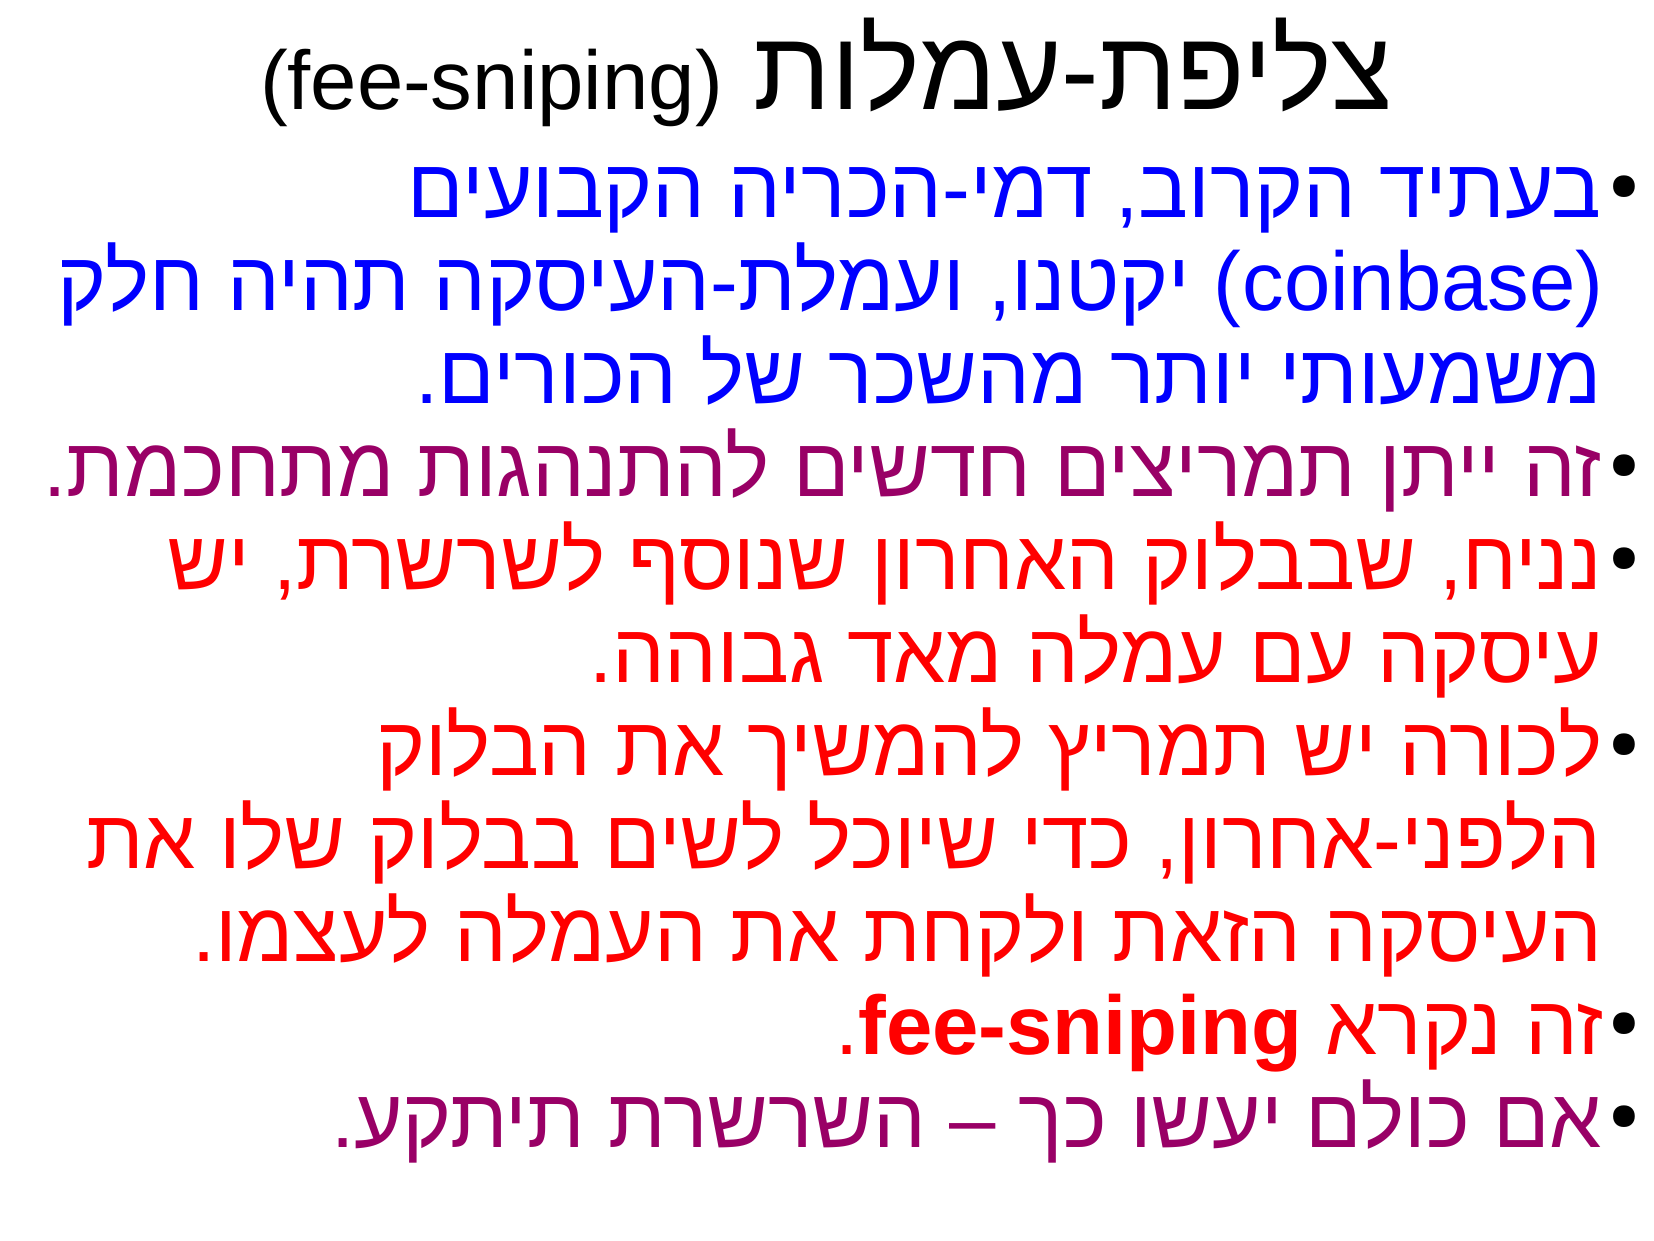

צליפת-עמלות (fee-sniping)
בעתיד הקרוב, דמי-הכריה הקבועים (coinbase) יקטנו, ועמלת-העיסקה תהיה חלק משמעותי יותר מהשכר של הכורים.
זה ייתן תמריצים חדשים להתנהגות מתחכמת.
נניח, שבבלוק האחרון שנוסף לשרשרת, יש עיסקה עם עמלה מאד גבוהה.
לכורה יש תמריץ להמשיך את הבלוק הלפני-אחרון, כדי שיוכל לשים בבלוק שלו את העיסקה הזאת ולקחת את העמלה לעצמו.
זה נקרא fee-sniping.
אם כולם יעשו כך – השרשרת תיתקע.